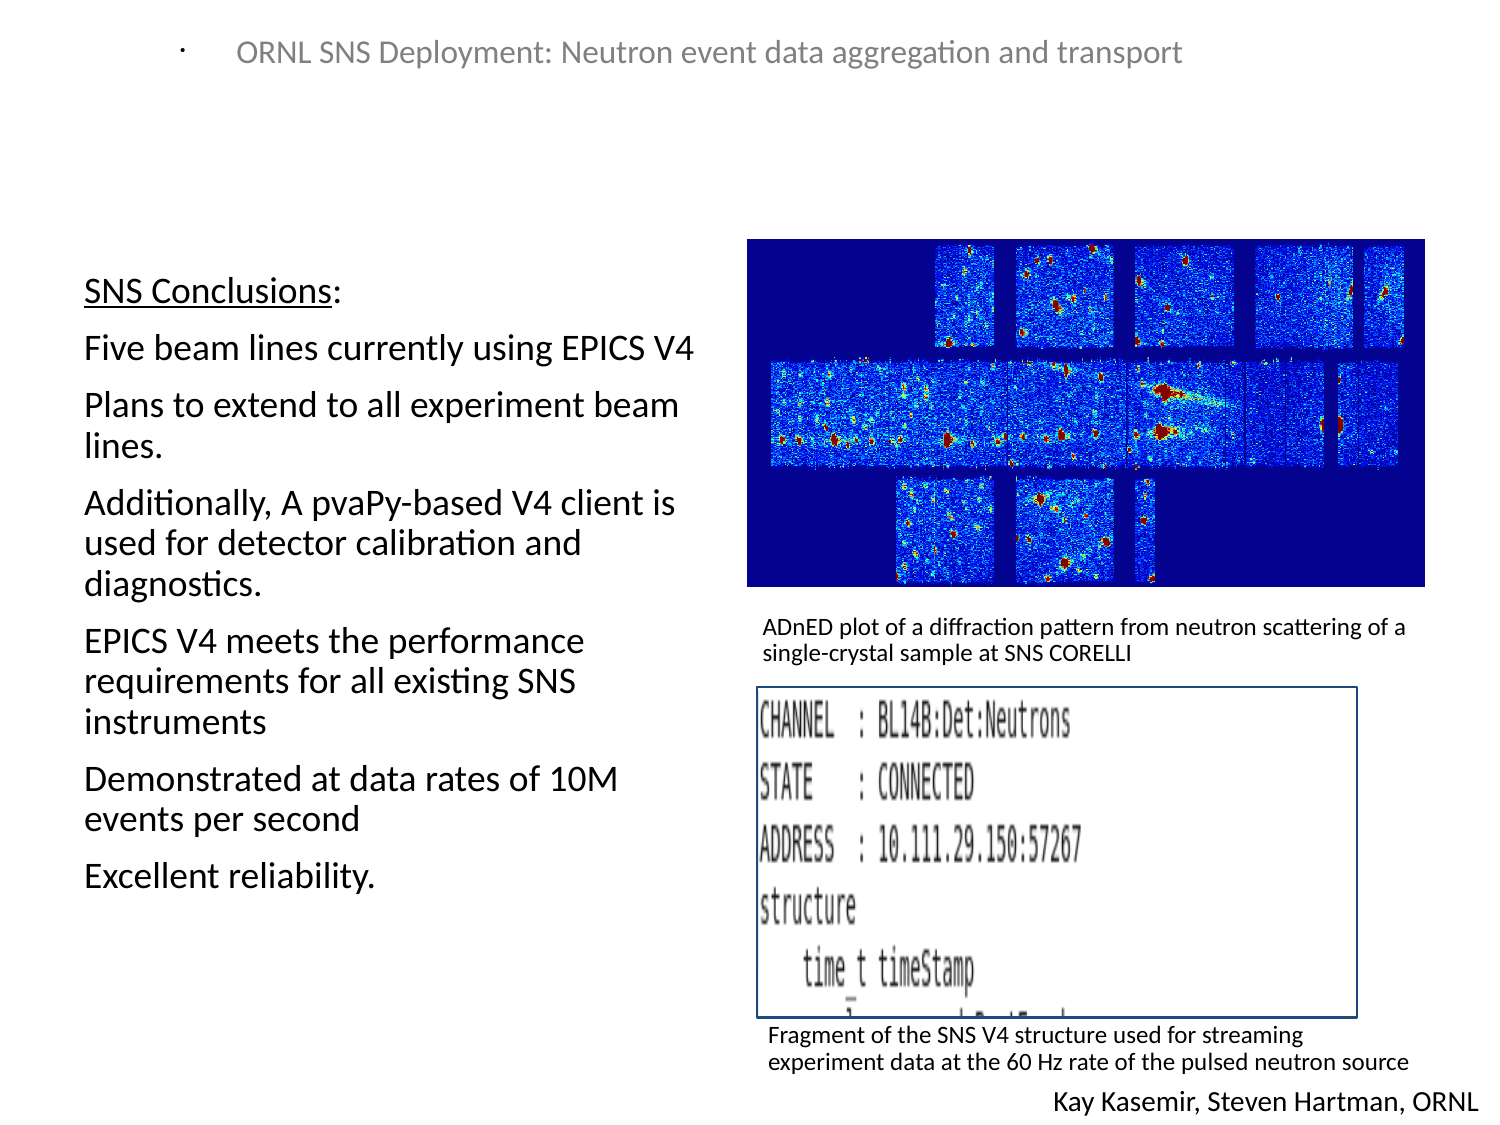

ORNL SNS Deployment: Neutron event data aggregation and transport
# SNS’s use of EPICS V4 for transport of beamline neutron event data
SNS Conclusions:
Five beam lines currently using EPICS V4
Plans to extend to all experiment beam lines.
Additionally, A pvaPy-based V4 client is used for detector calibration and diagnostics.
EPICS V4 meets the performance requirements for all existing SNS instruments
Demonstrated at data rates of 10M events per second
Excellent reliability.
ADnED plot of a diffraction pattern from neutron scattering of a single-crystal sample at SNS CORELLI
Fragment of the SNS V4 structure used for streaming experiment data at the 60 Hz rate of the pulsed neutron source
Kay Kasemir, Steven Hartman, ORNL